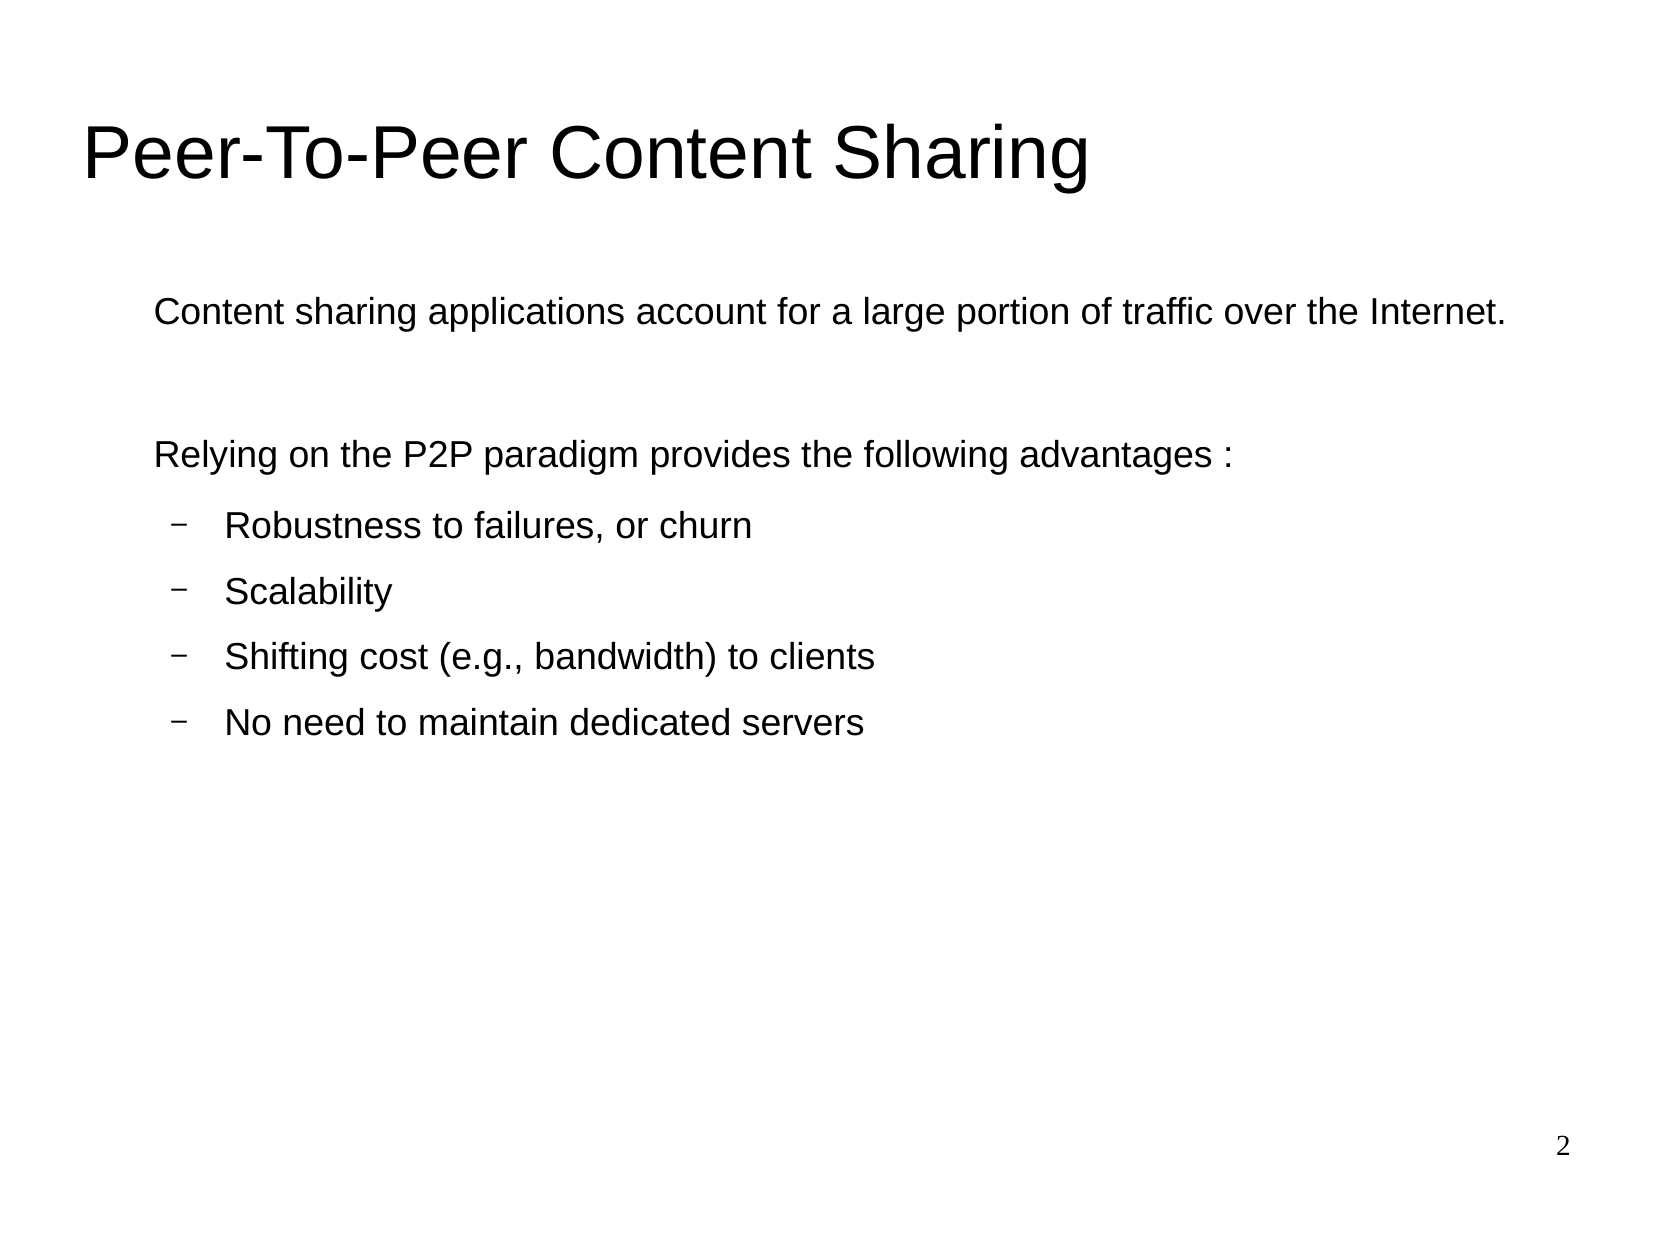

# Peer-To-Peer Content Sharing
Content sharing applications account for a large portion of traffic over the Internet.
Relying on the P2P paradigm provides the following advantages :
Robustness to failures, or churn
Scalability
Shifting cost (e.g., bandwidth) to clients
No need to maintain dedicated servers
2